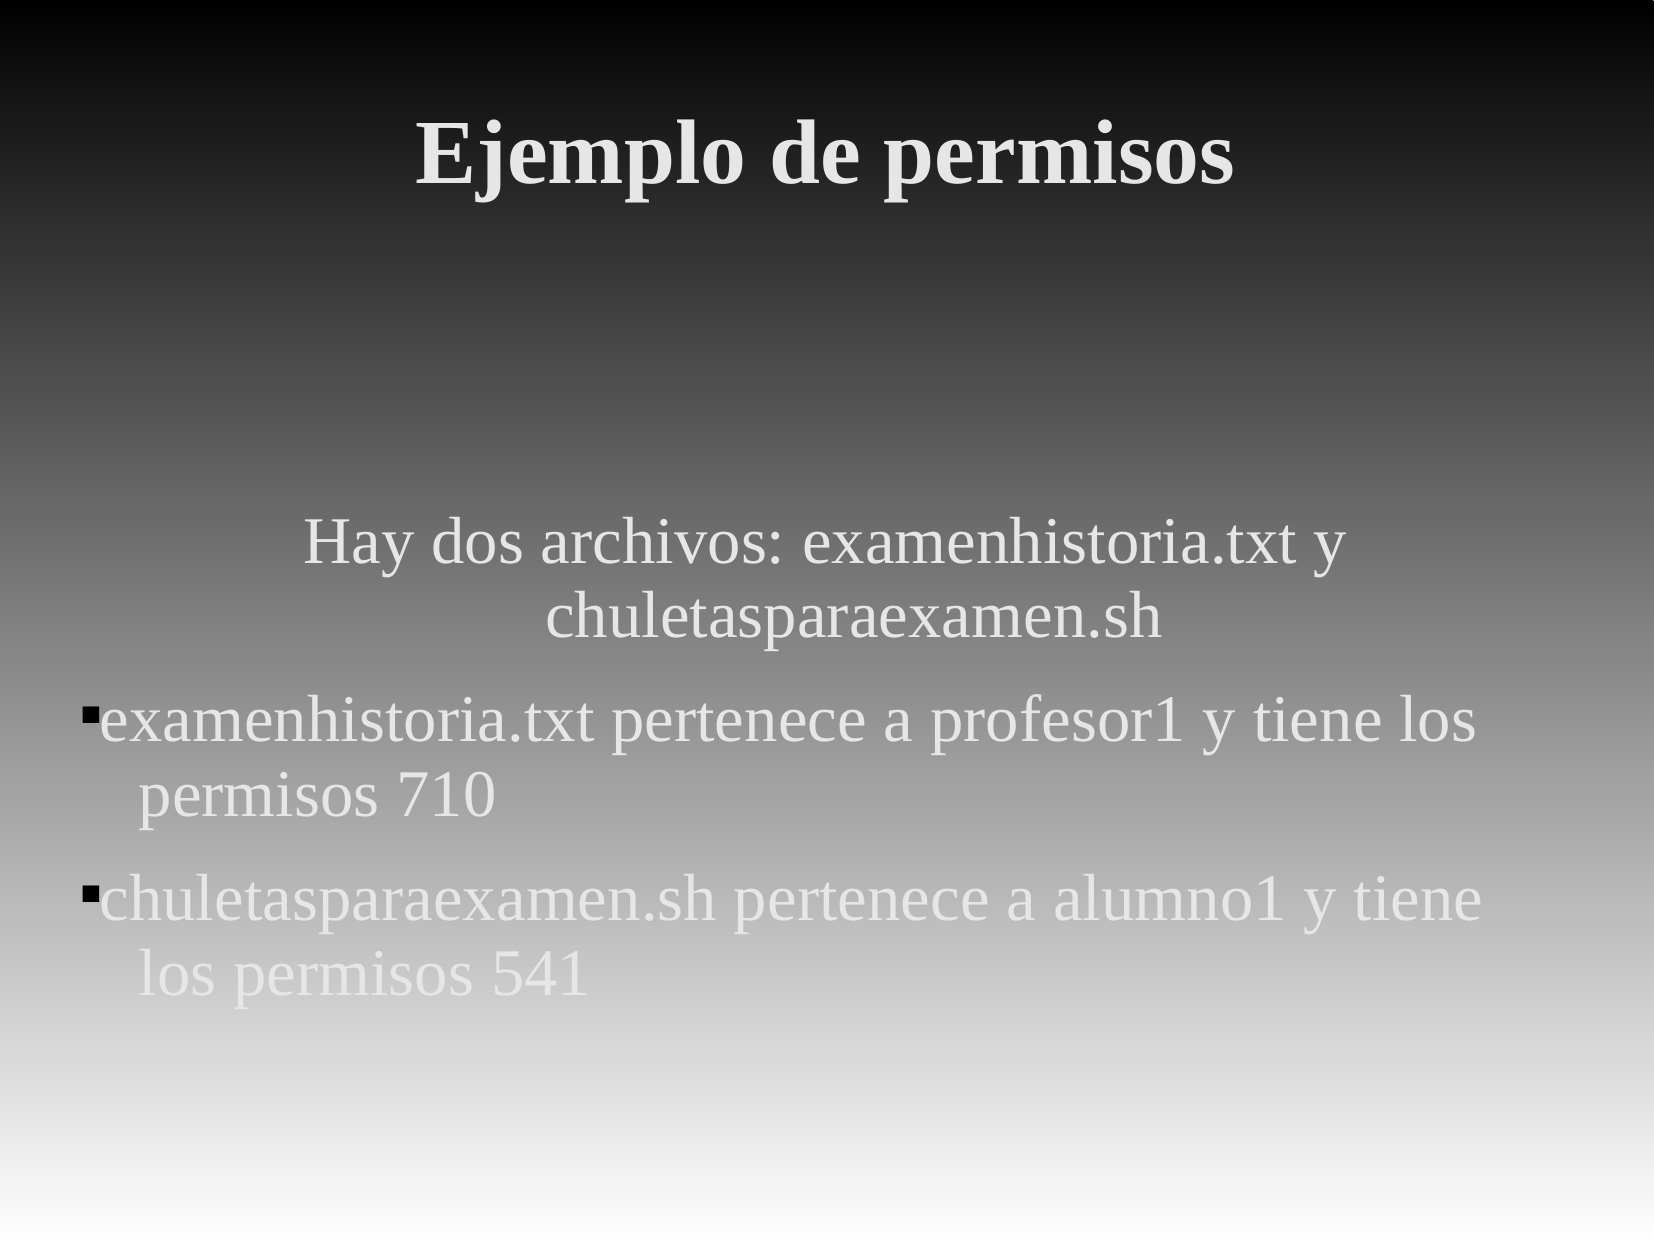

# Ejemplo de permisos
Hay dos archivos: examenhistoria.txt y chuletasparaexamen.sh
examenhistoria.txt pertenece a profesor1 y tiene los permisos 710
chuletasparaexamen.sh pertenece a alumno1 y tiene los permisos 541